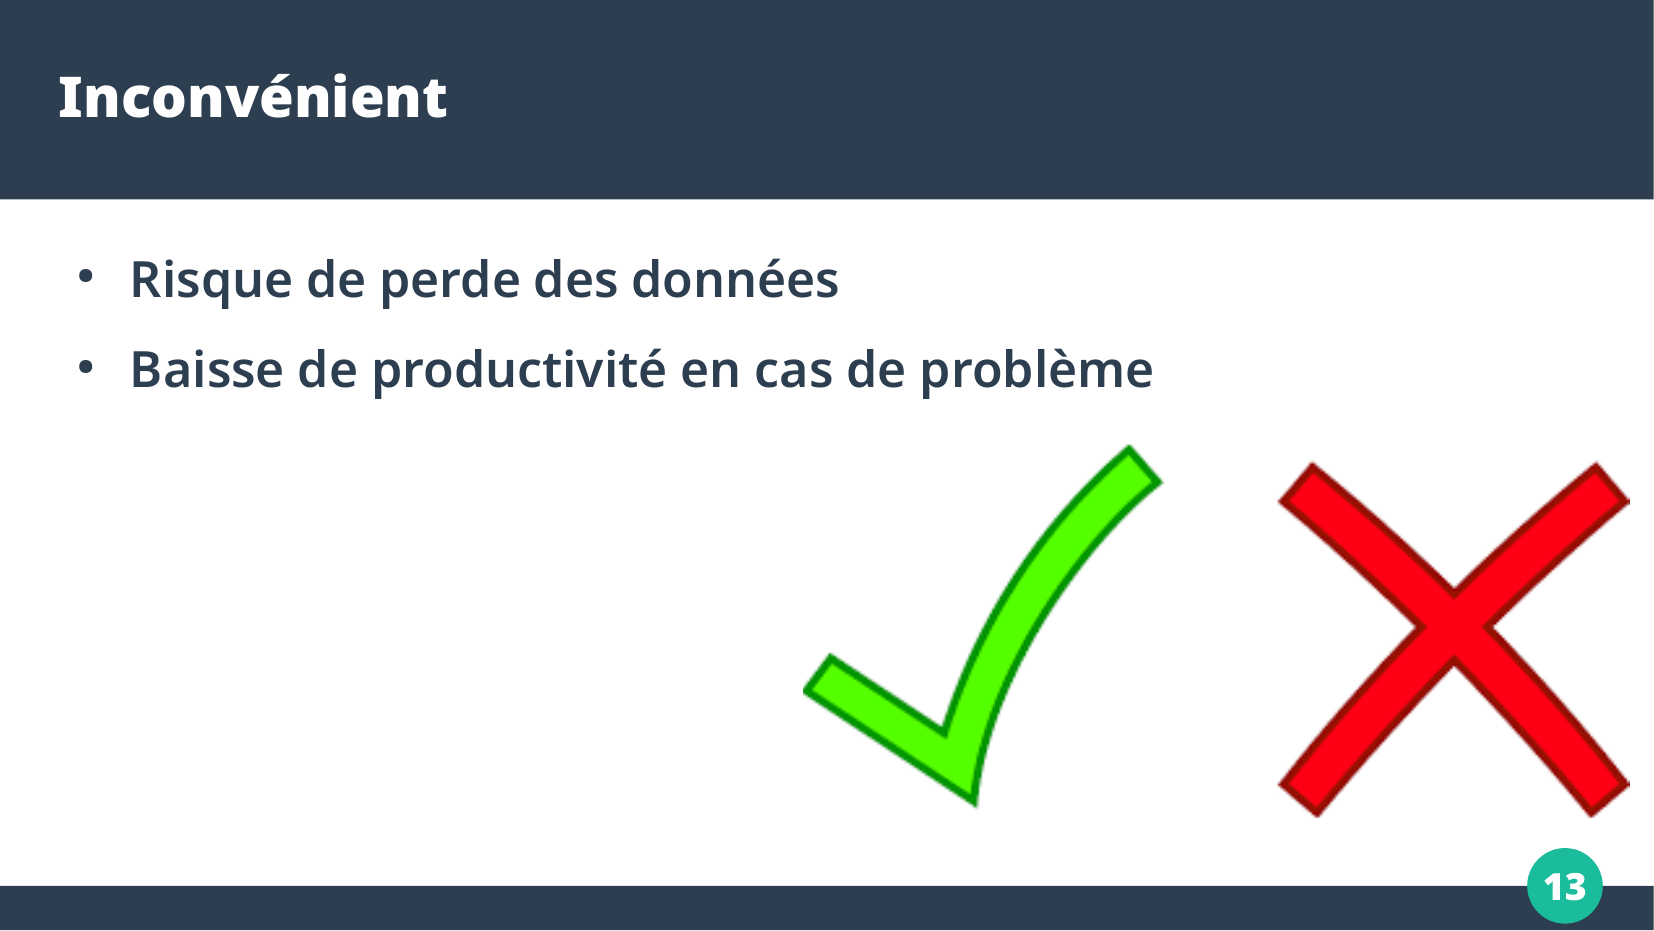

# Inconvénient
Risque de perde des données
Baisse de productivité en cas de problème